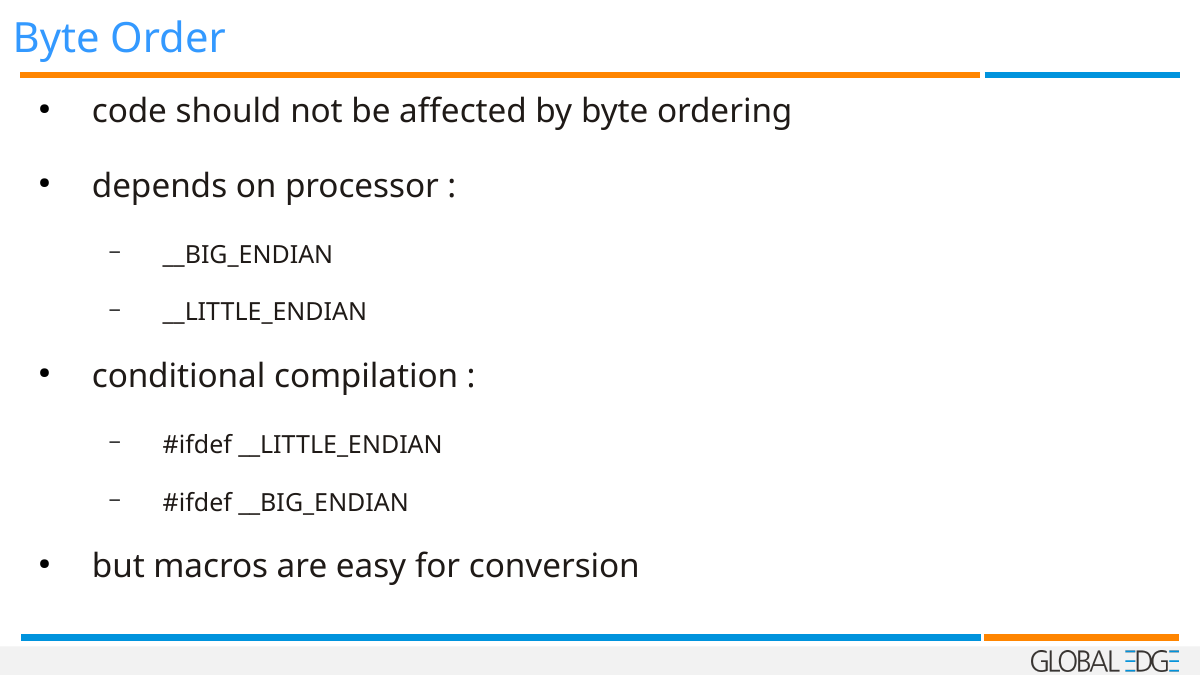

# Byte Order
code should not be affected by byte ordering
depends on processor :
__BIG_ENDIAN
__LITTLE_ENDIAN
conditional compilation :
#ifdef __LITTLE_ENDIAN
#ifdef __BIG_ENDIAN
but macros are easy for conversion